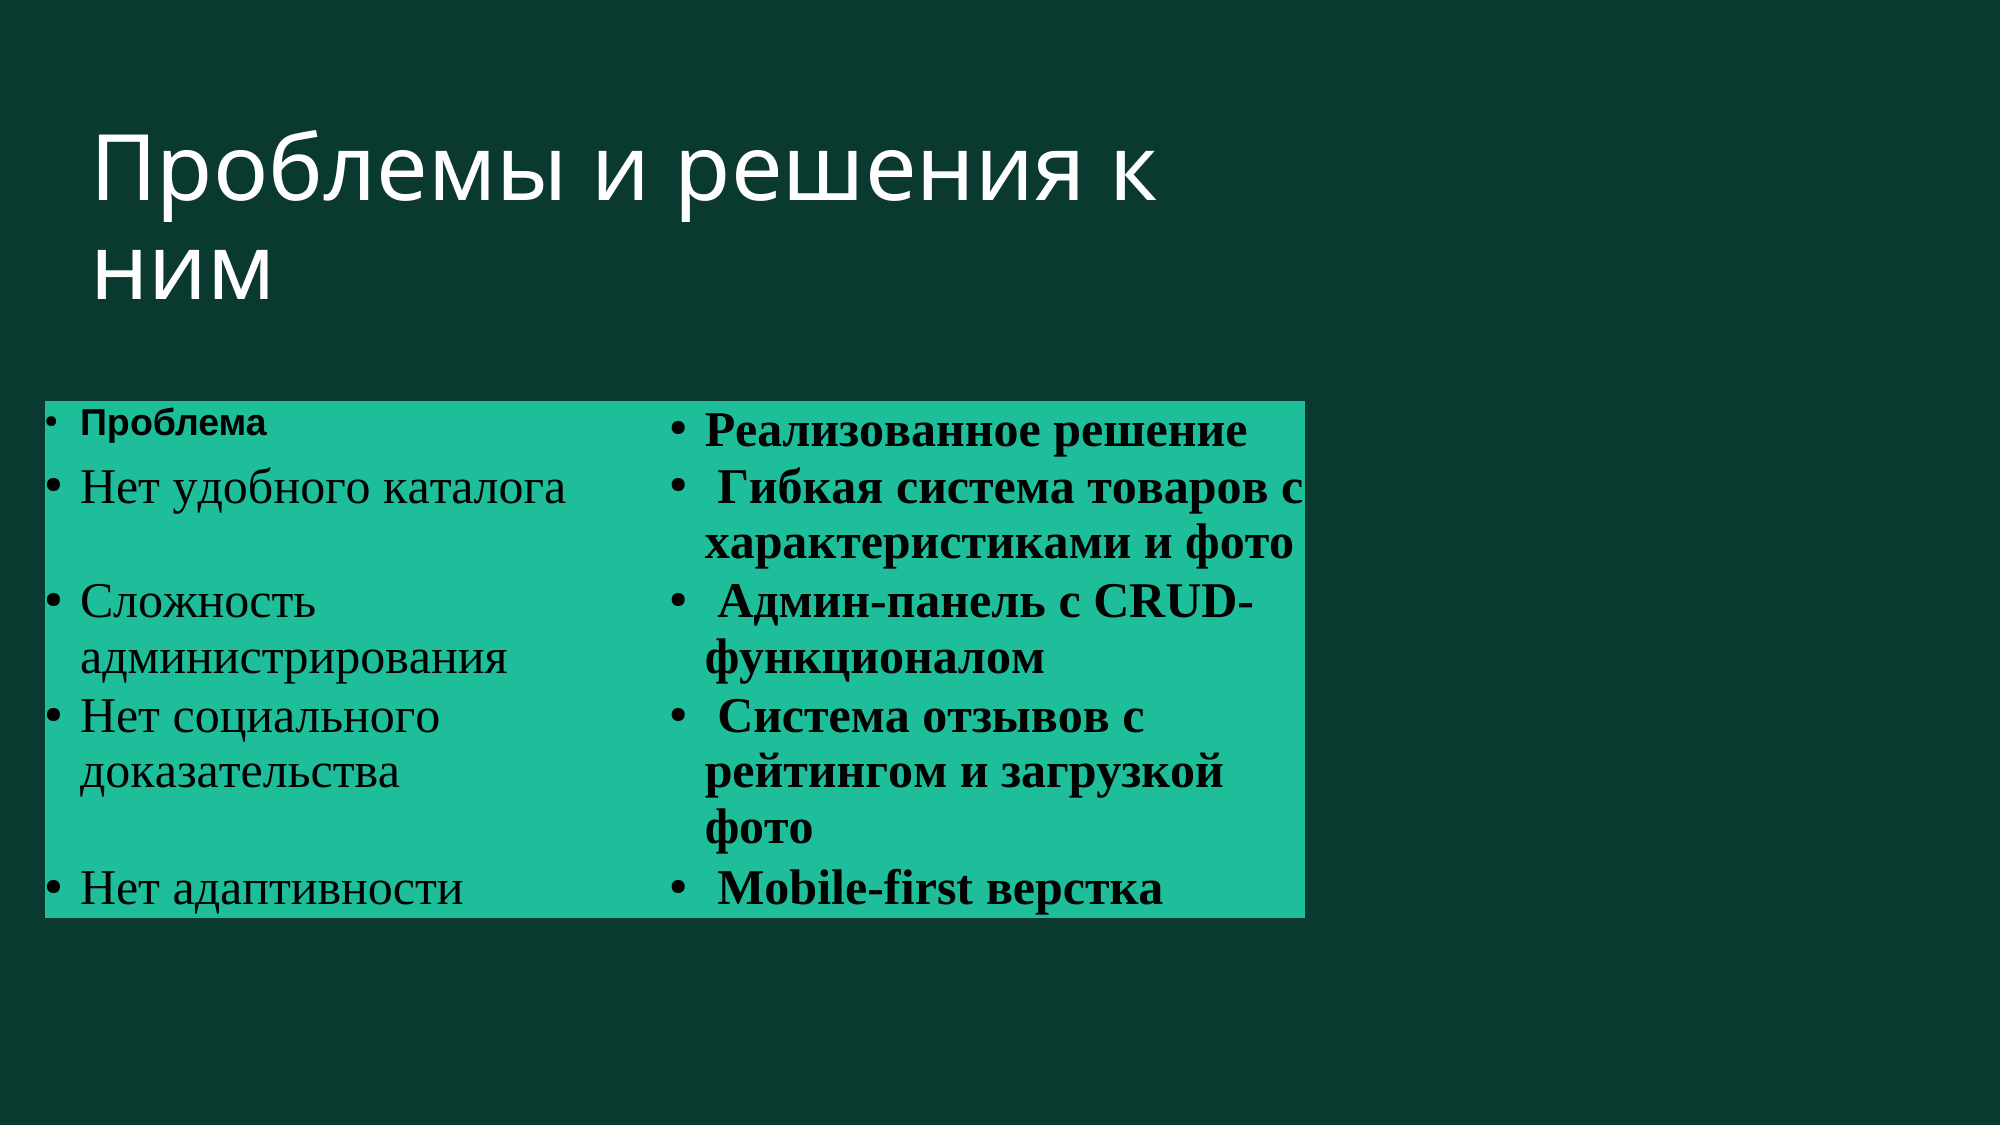

# Проблемы и решения к ним
| Проблема | Реализованное решение |
| --- | --- |
| Нет удобного каталога | Гибкая система товаров с характеристиками и фото |
| Сложность администрирования | Админ-панель с CRUD-функционалом |
| Нет социального доказательства | Система отзывов с рейтингом и загрузкой фото |
| Нет адаптивности | Mobile-first верстка |